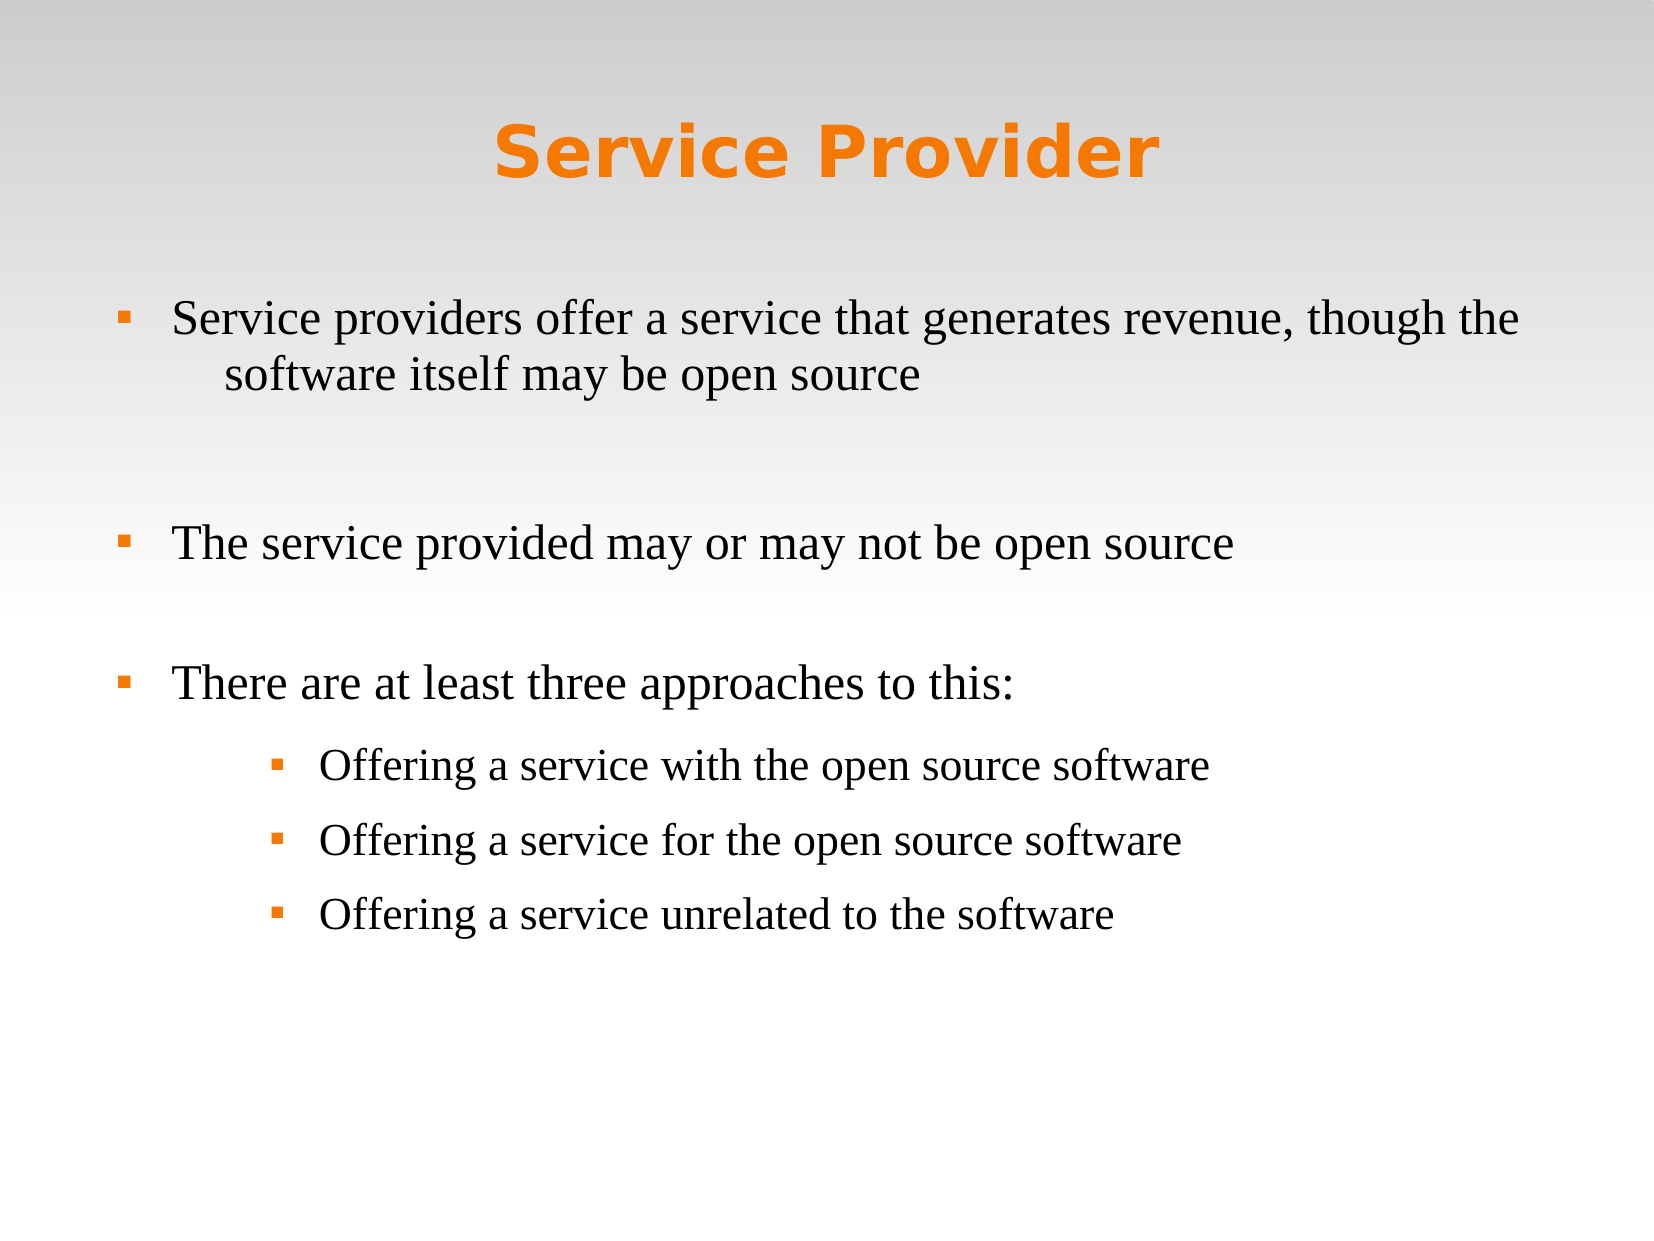

# Service Provider
Service providers offer a service that generates revenue, though the software itself may be open source
The service provided may or may not be open source
There are at least three approaches to this:
Offering a service with the open source software
Offering a service for the open source software
Offering a service unrelated to the software